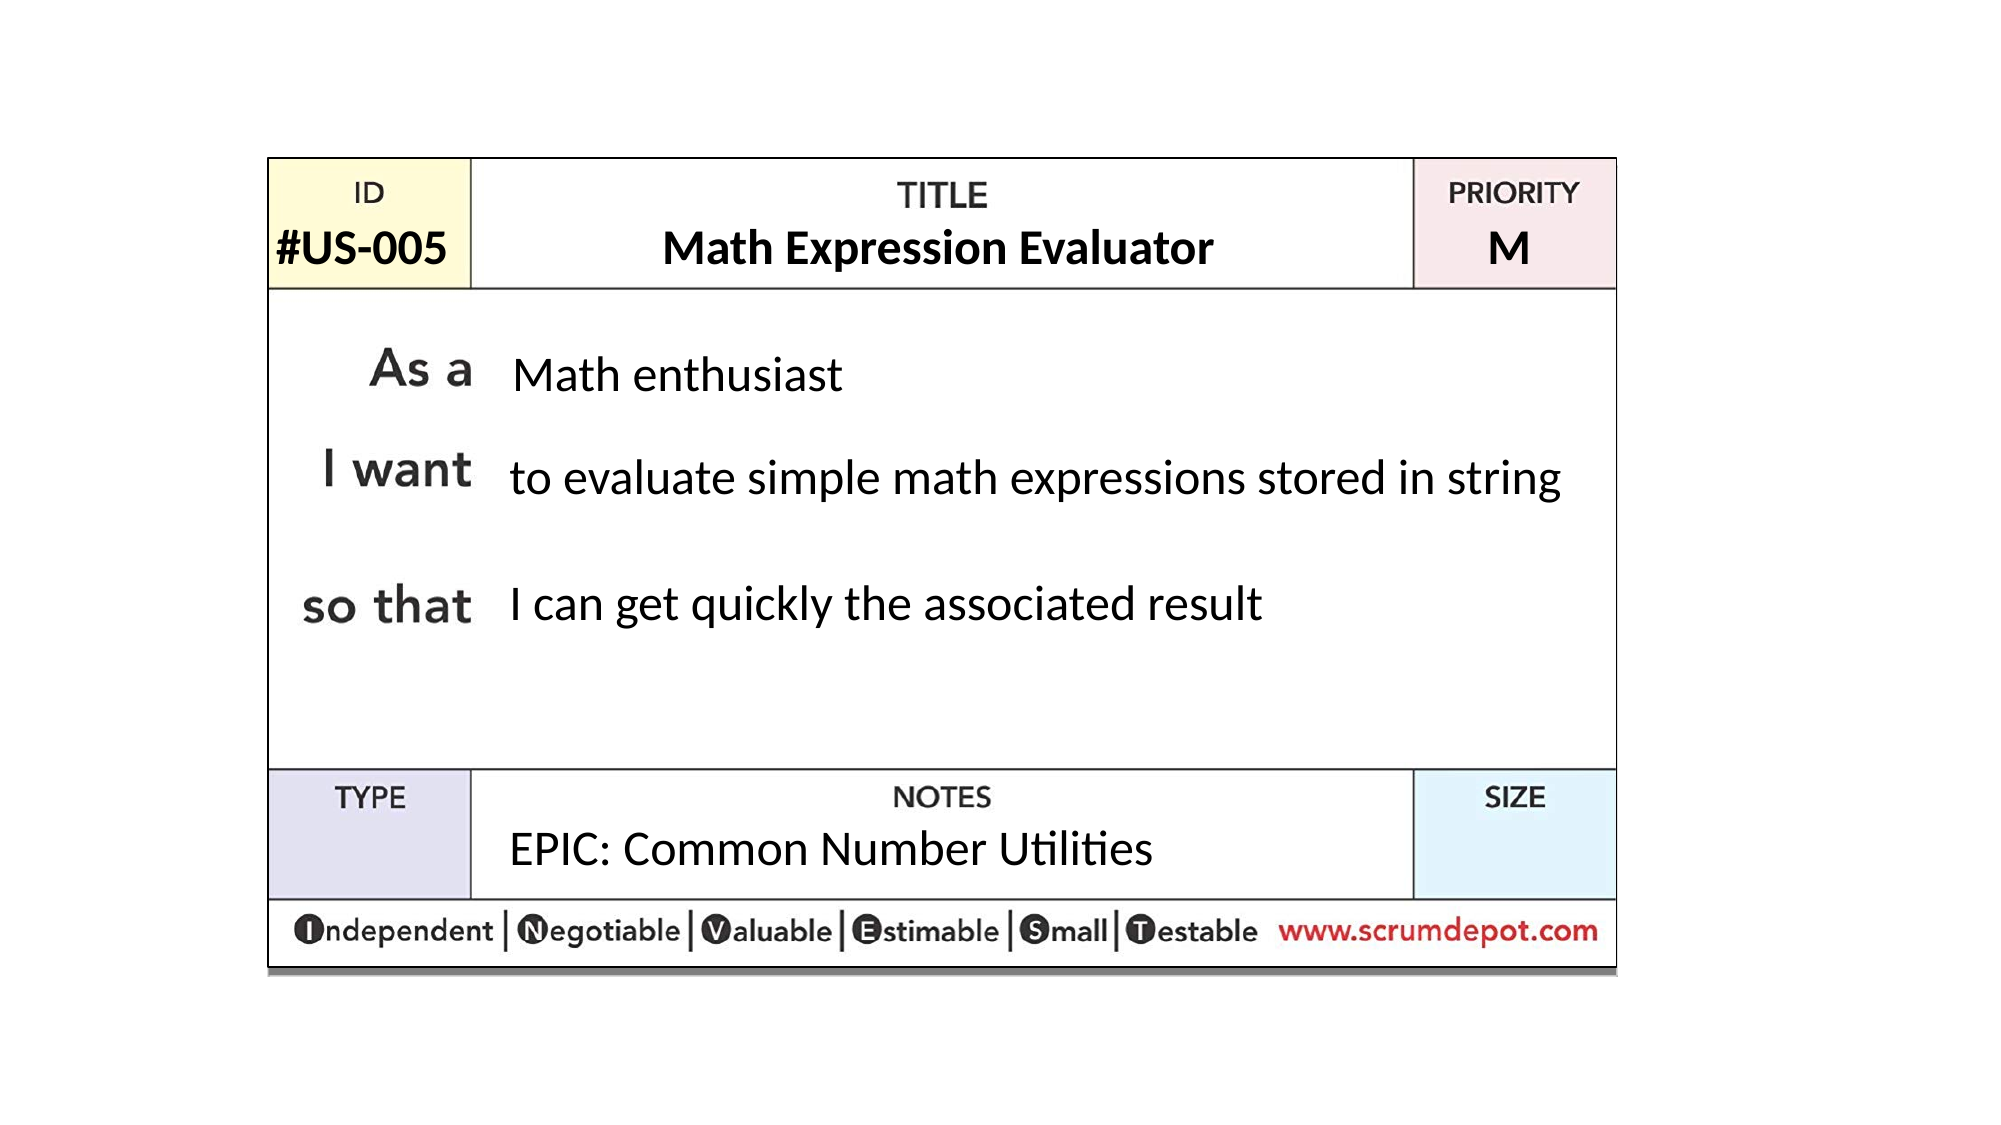

#US-005
Math Expression Evaluator
Math enthusiast
to evaluate simple math expressions stored in string
I can get quickly the associated result
M
EPIC: Common Number Utilities